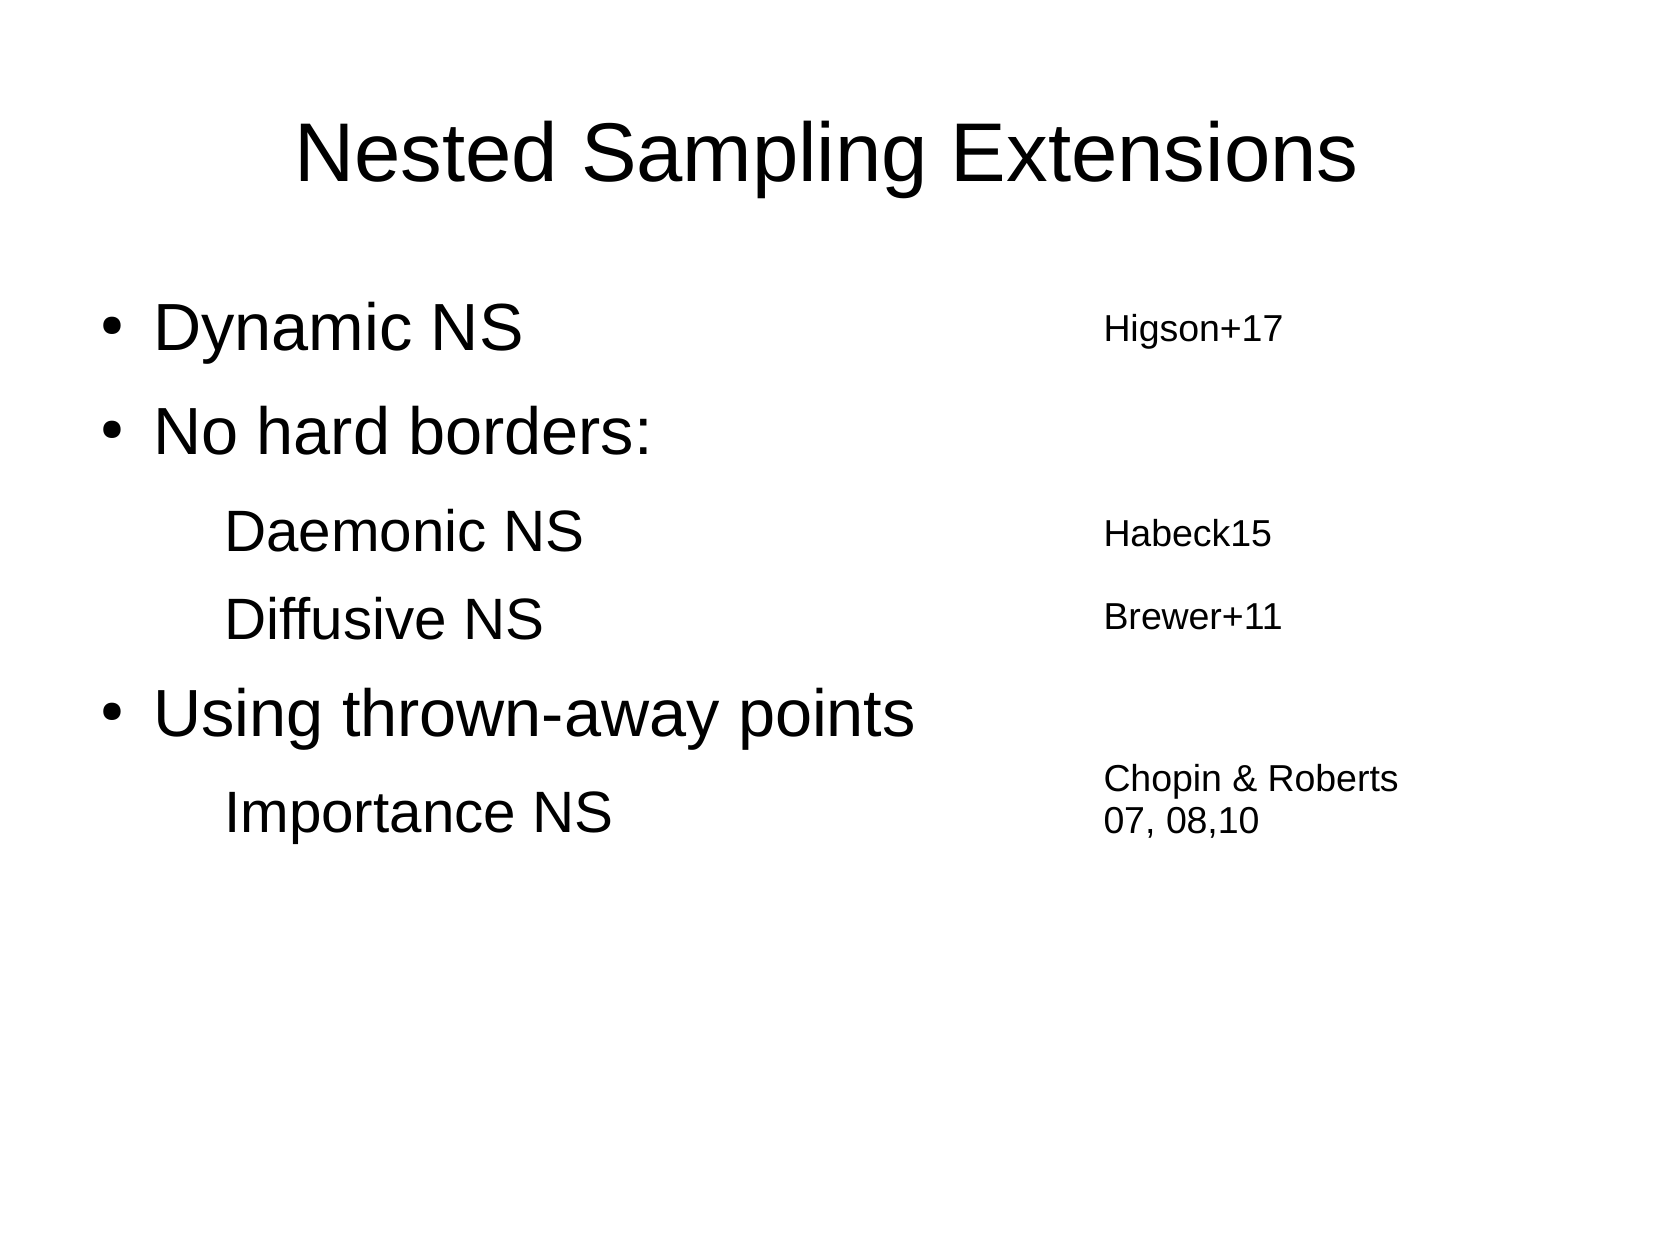

# Nested Sampling Extensions
Dynamic NS
No hard borders:
Daemonic NS
Diffusive NS
Using thrown-away points
Importance NS
Higson+17
Habeck15
Brewer+11
Chopin & Roberts 07, 08,10